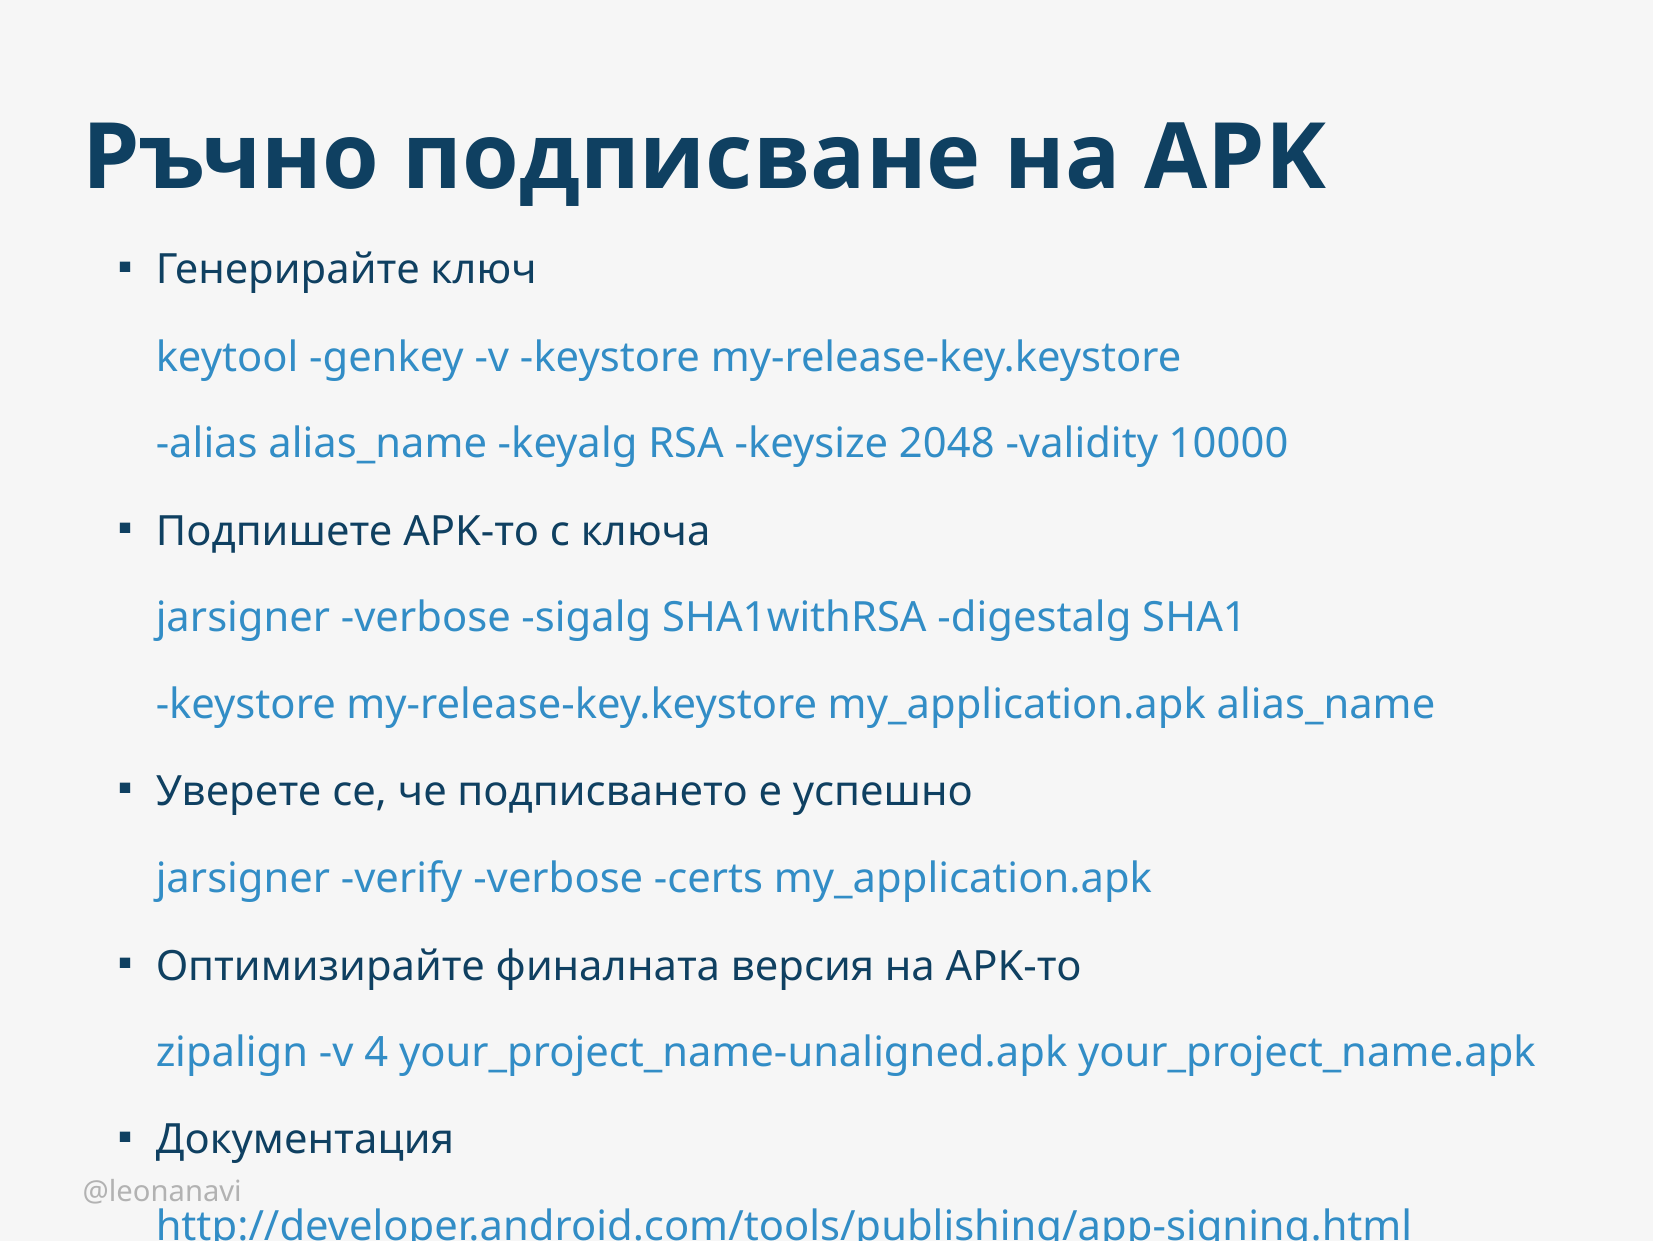

# Ръчно подписване на APK
Генерирайте ключ
keytool -genkey -v -keystore my-release-key.keystore
-alias alias_name -keyalg RSA -keysize 2048 -validity 10000
Подпишете APK-то с ключа
jarsigner -verbose -sigalg SHA1withRSA -digestalg SHA1
-keystore my-release-key.keystore my_application.apk alias_name
Уверете се, че подписването е успешно
jarsigner -verify -verbose -certs my_application.apk
Оптимизирайте финалната версия на APK-то
zipalign -v 4 your_project_name-unaligned.apk your_project_name.apk
Документация
http://developer.android.com/tools/publishing/app-signing.html